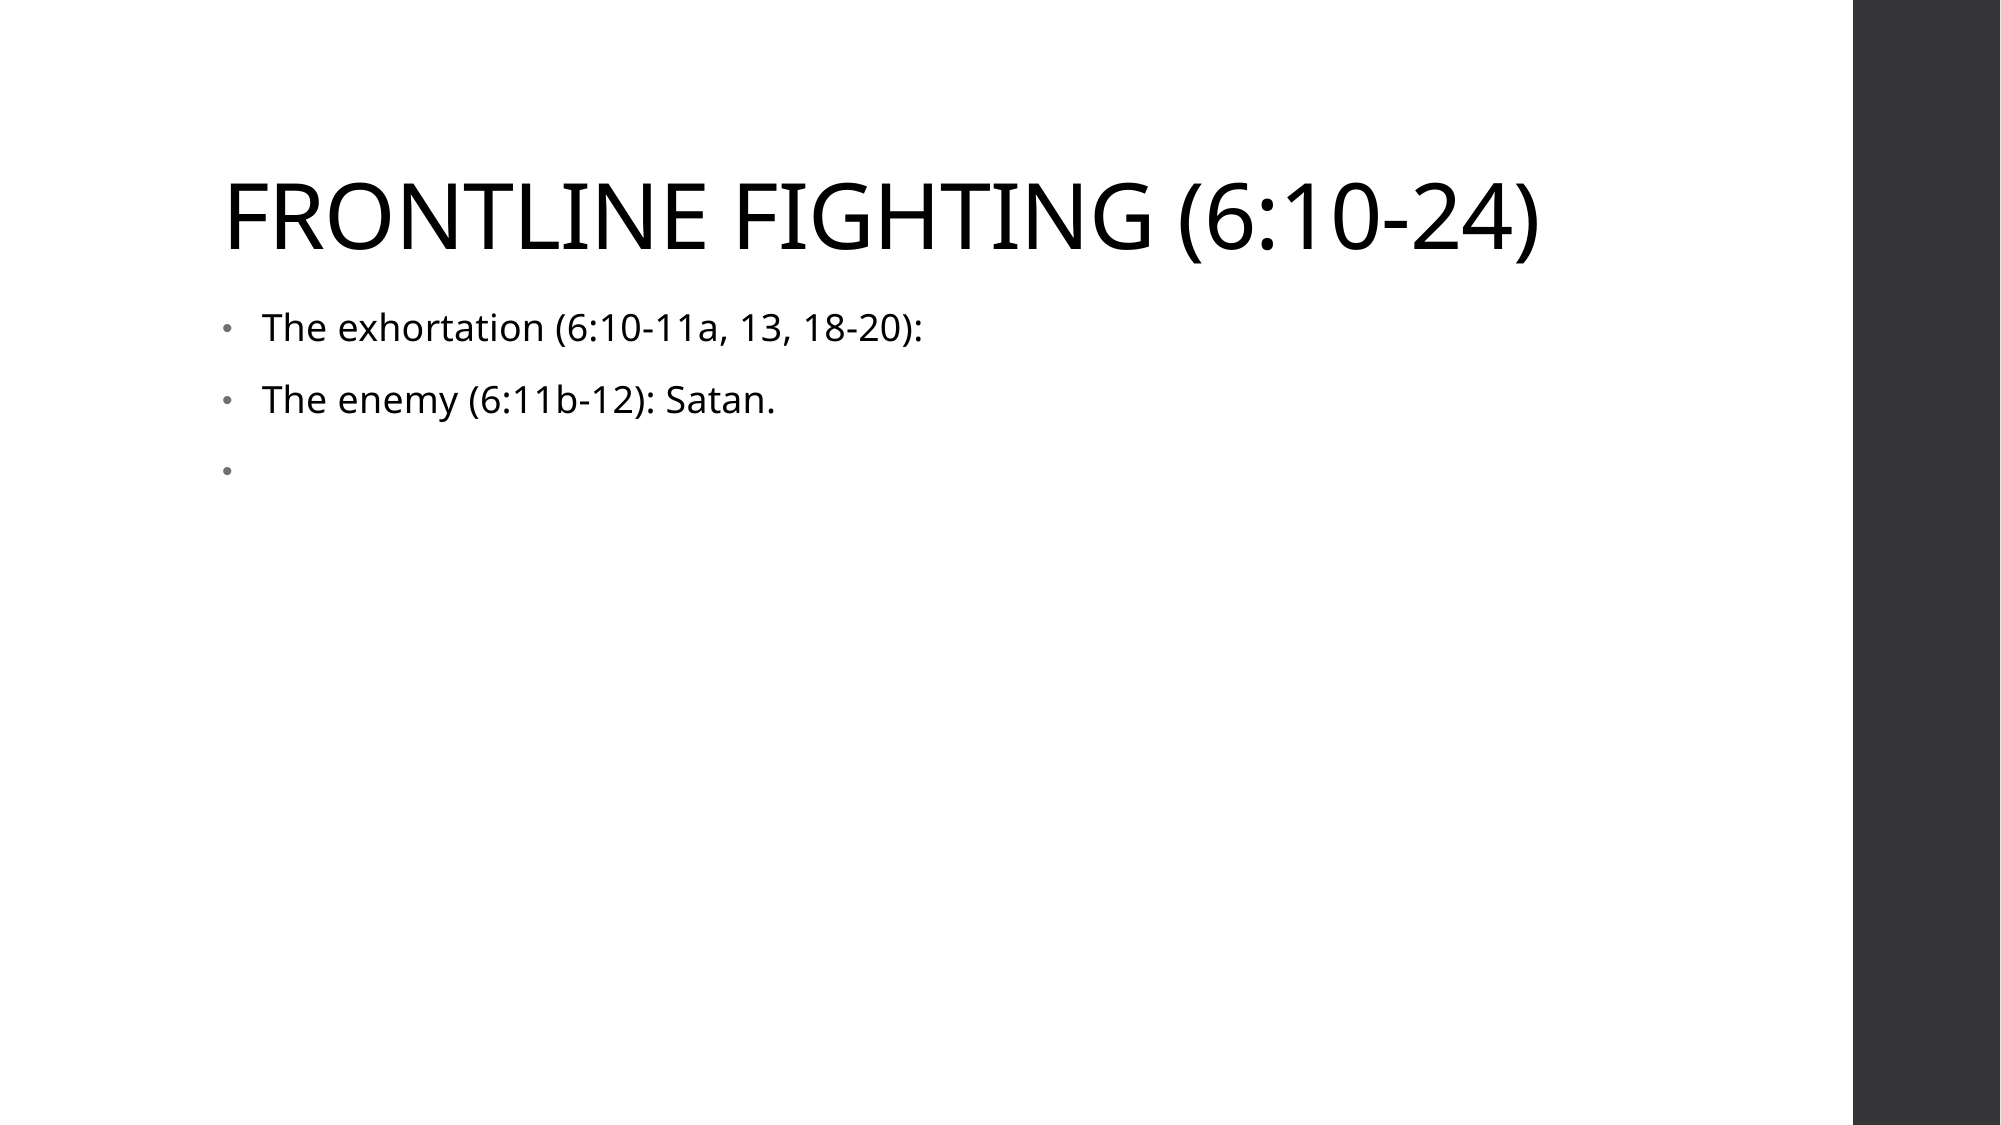

# FRONTLINE FIGHTING (6:10-24)
 The exhortation (6:10-11a, 13, 18-20):
 The enemy (6:11b-12): Satan.